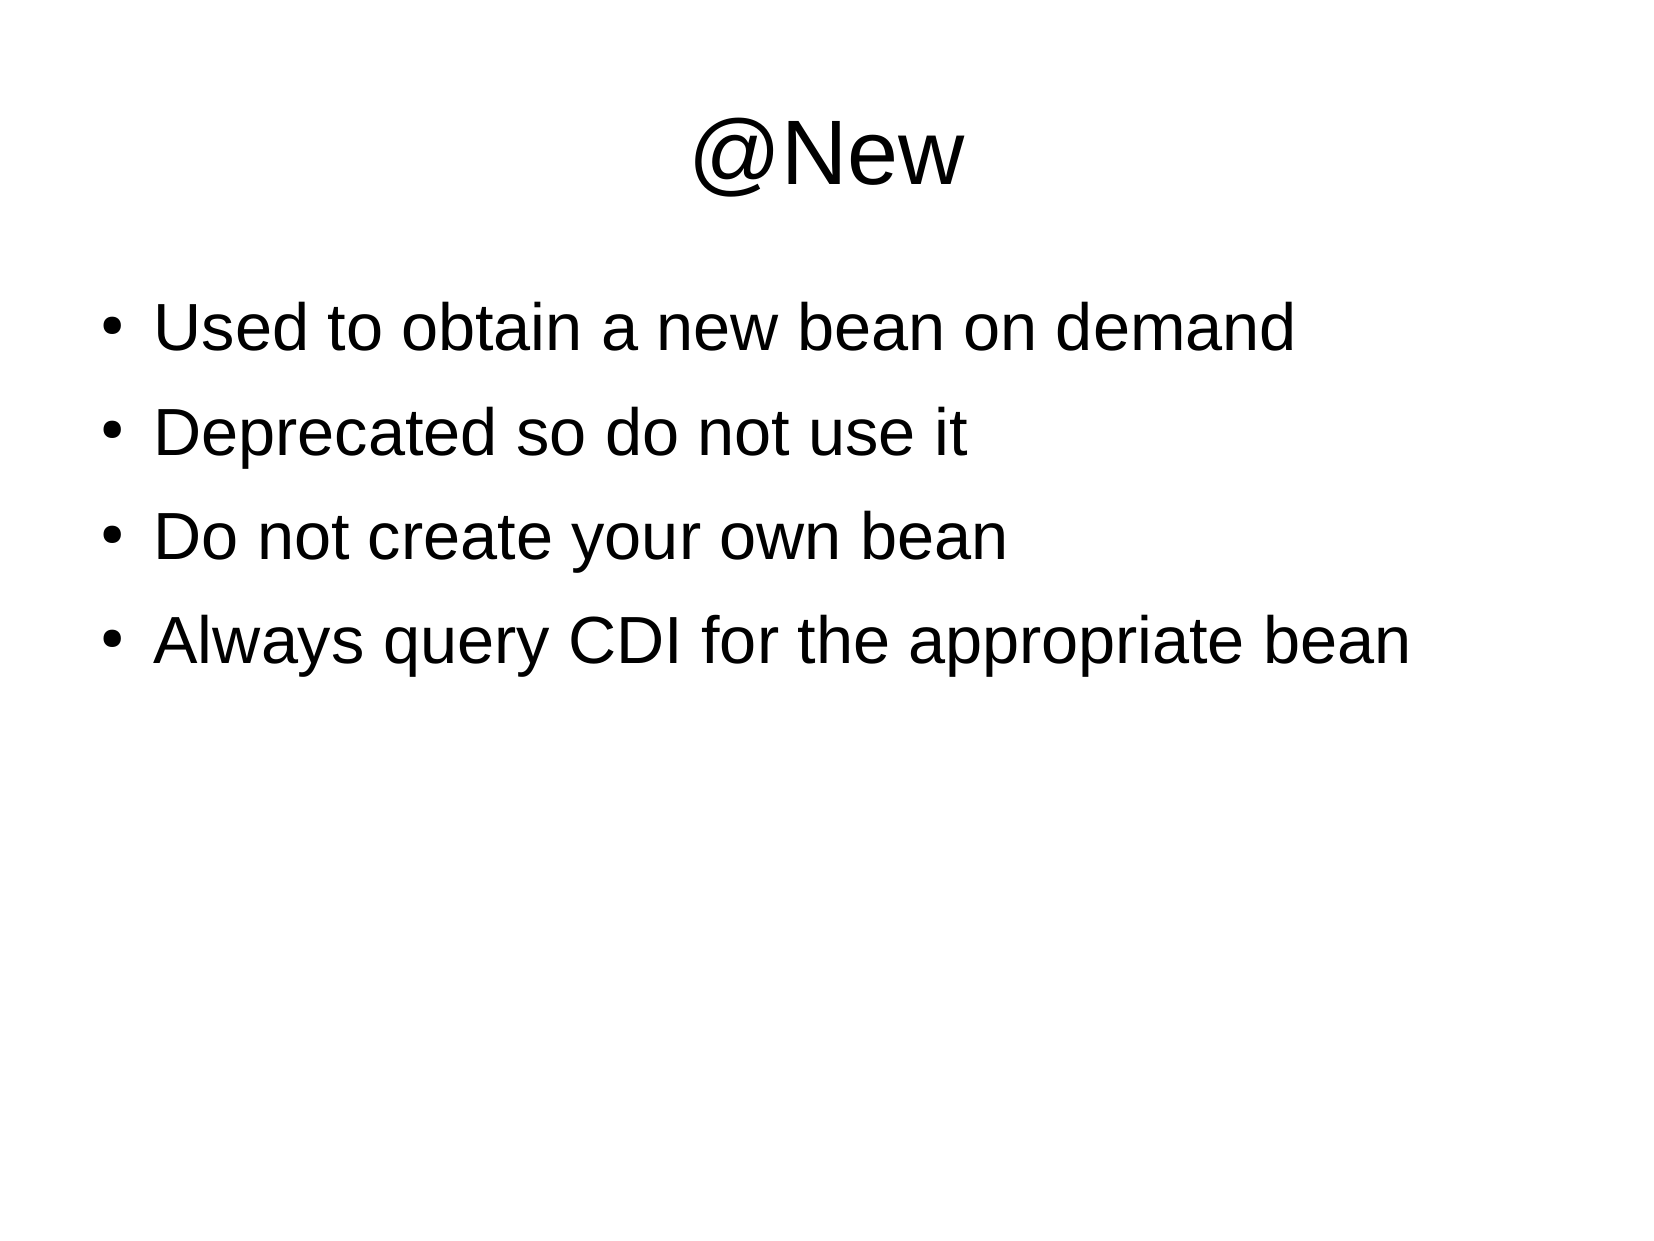

# @New
Used to obtain a new bean on demand
Deprecated so do not use it
Do not create your own bean
Always query CDI for the appropriate bean